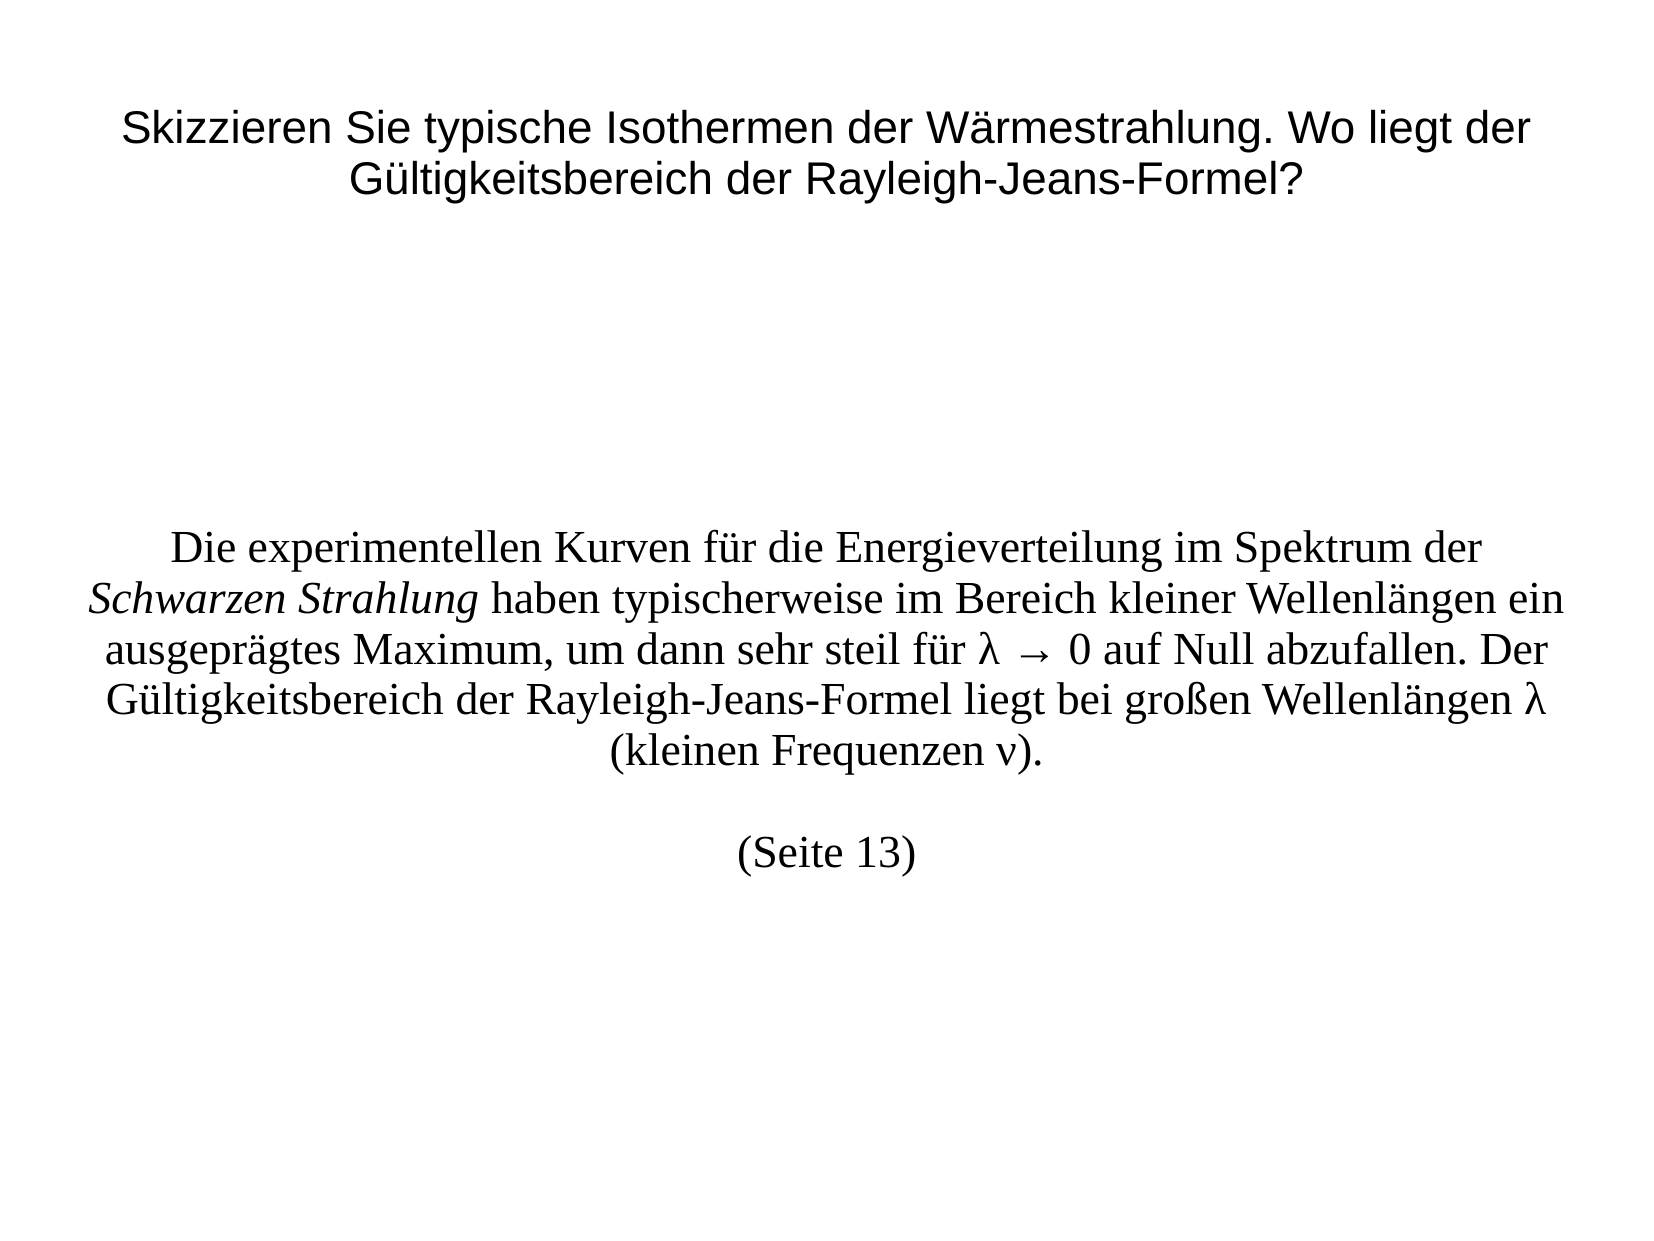

# Skizzieren Sie typische Isothermen der Wärmestrahlung. Wo liegt der Gültigkeitsbereich der Rayleigh-Jeans-Formel?
Die experimentellen Kurven für die Energieverteilung im Spektrum der Schwarzen Strahlung haben typischerweise im Bereich kleiner Wellenlängen ein ausgeprägtes Maximum, um dann sehr steil für λ → 0 auf Null abzufallen. Der Gültigkeitsbereich der Rayleigh-Jeans-Formel liegt bei großen Wellenlängen λ (kleinen Frequenzen ν).
(Seite 13)